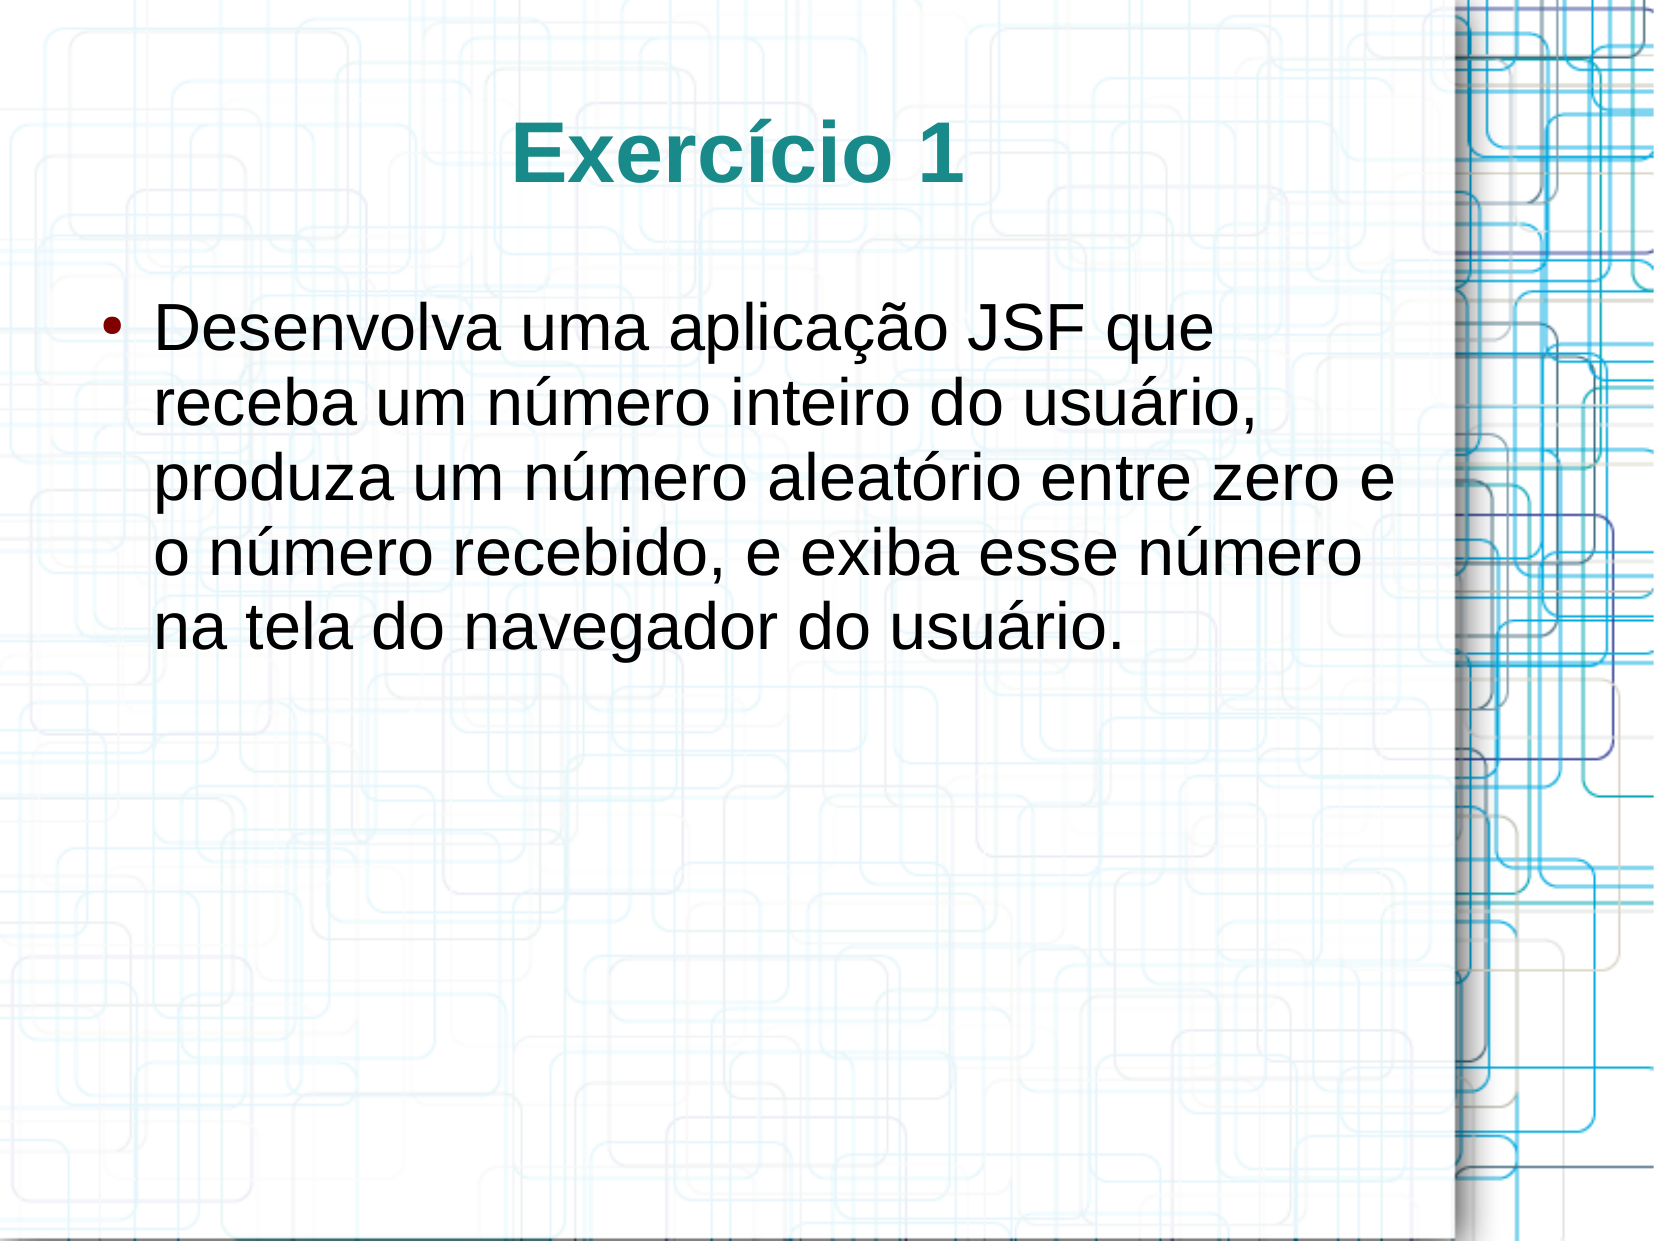

# Exercício 1
Desenvolva uma aplicação JSF que receba um número inteiro do usuário, produza um número aleatório entre zero e o número recebido, e exiba esse número na tela do navegador do usuário.